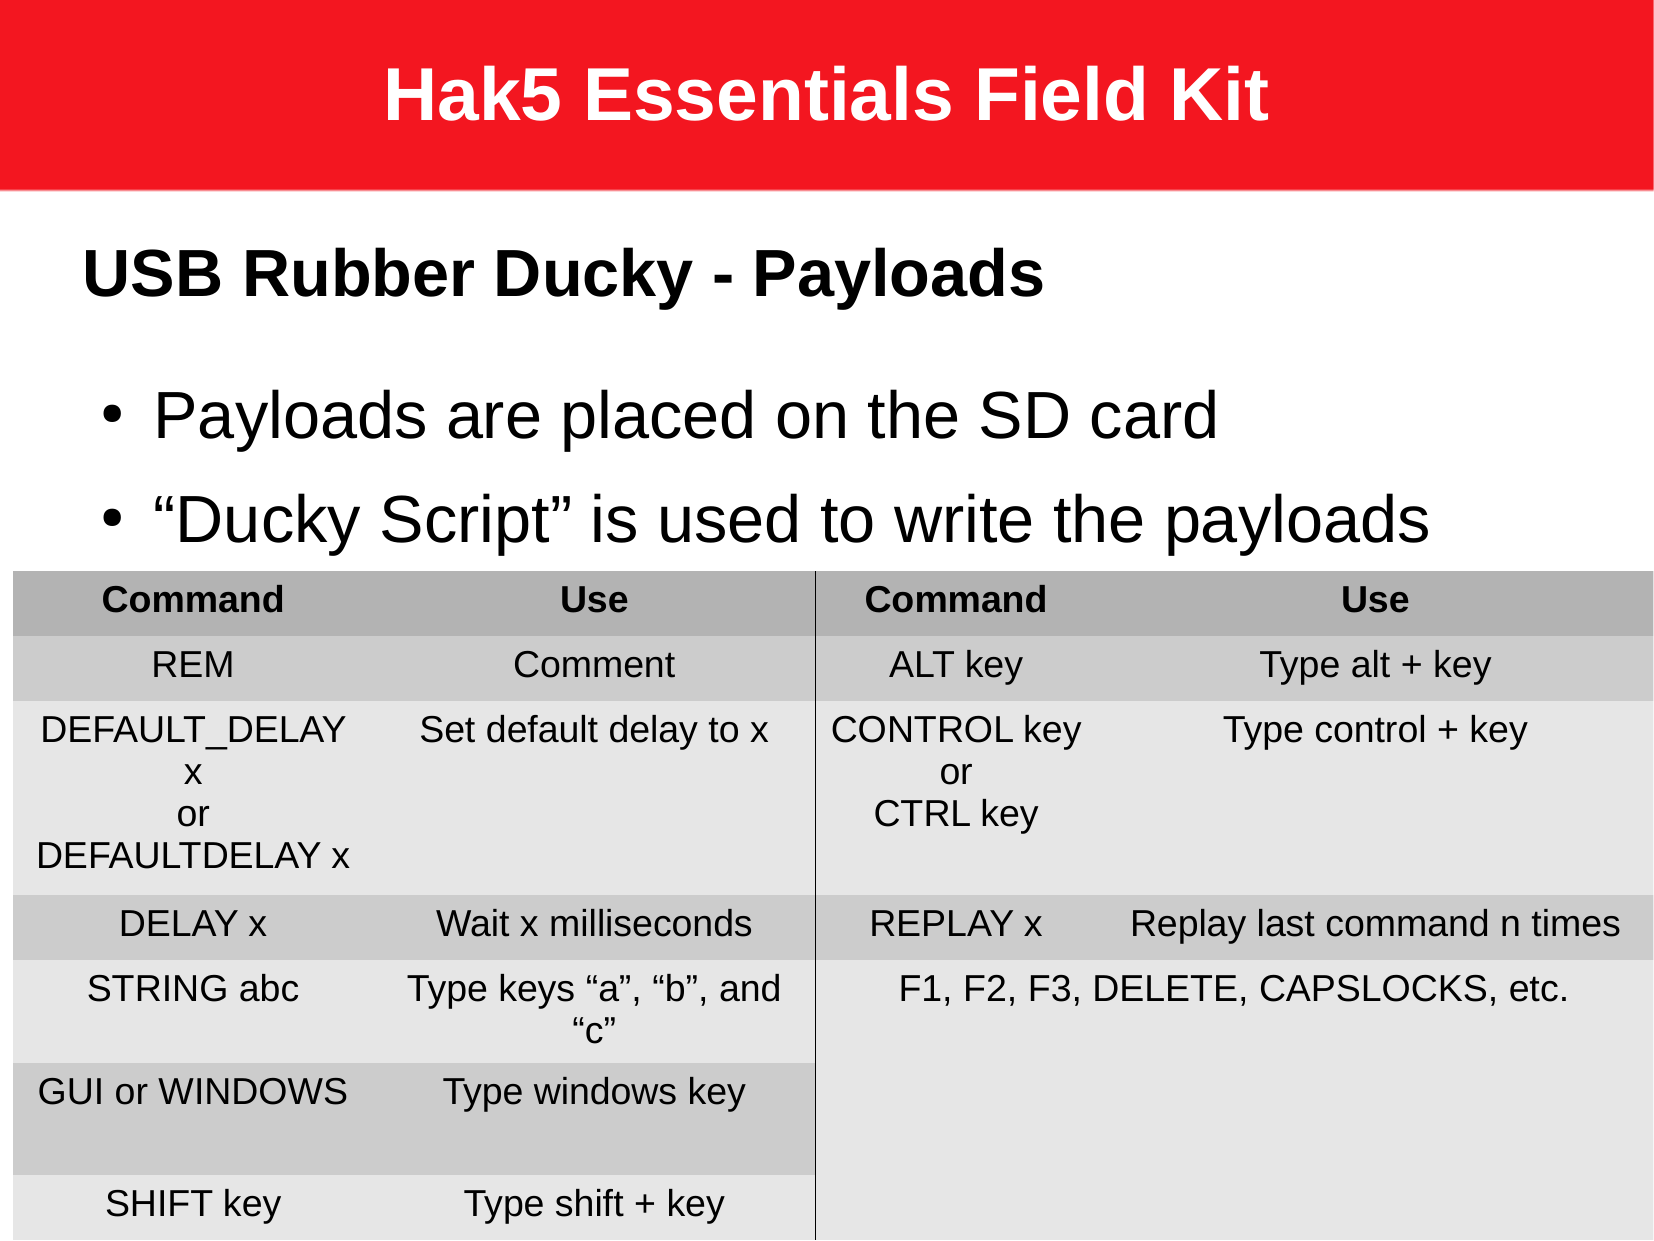

# Hak5 Essentials Field Kit
USB Rubber Ducky - Payloads
Payloads are placed on the SD card
“Ducky Script” is used to write the payloads
| Command | Use | Command | Use |
| --- | --- | --- | --- |
| REM | Comment | ALT key | Type alt + key |
| DEFAULT\_DELAY x or DEFAULTDELAY x | Set default delay to x | CONTROL key or CTRL key | Type control + key |
| DELAY x | Wait x milliseconds | REPLAY x | Replay last command n times |
| STRING abc | Type keys “a”, “b”, and “c” | F1, F2, F3, DELETE, CAPSLOCKS, etc. | |
| GUI or WINDOWS | Type windows key | | |
| SHIFT key | Type shift + key | | |